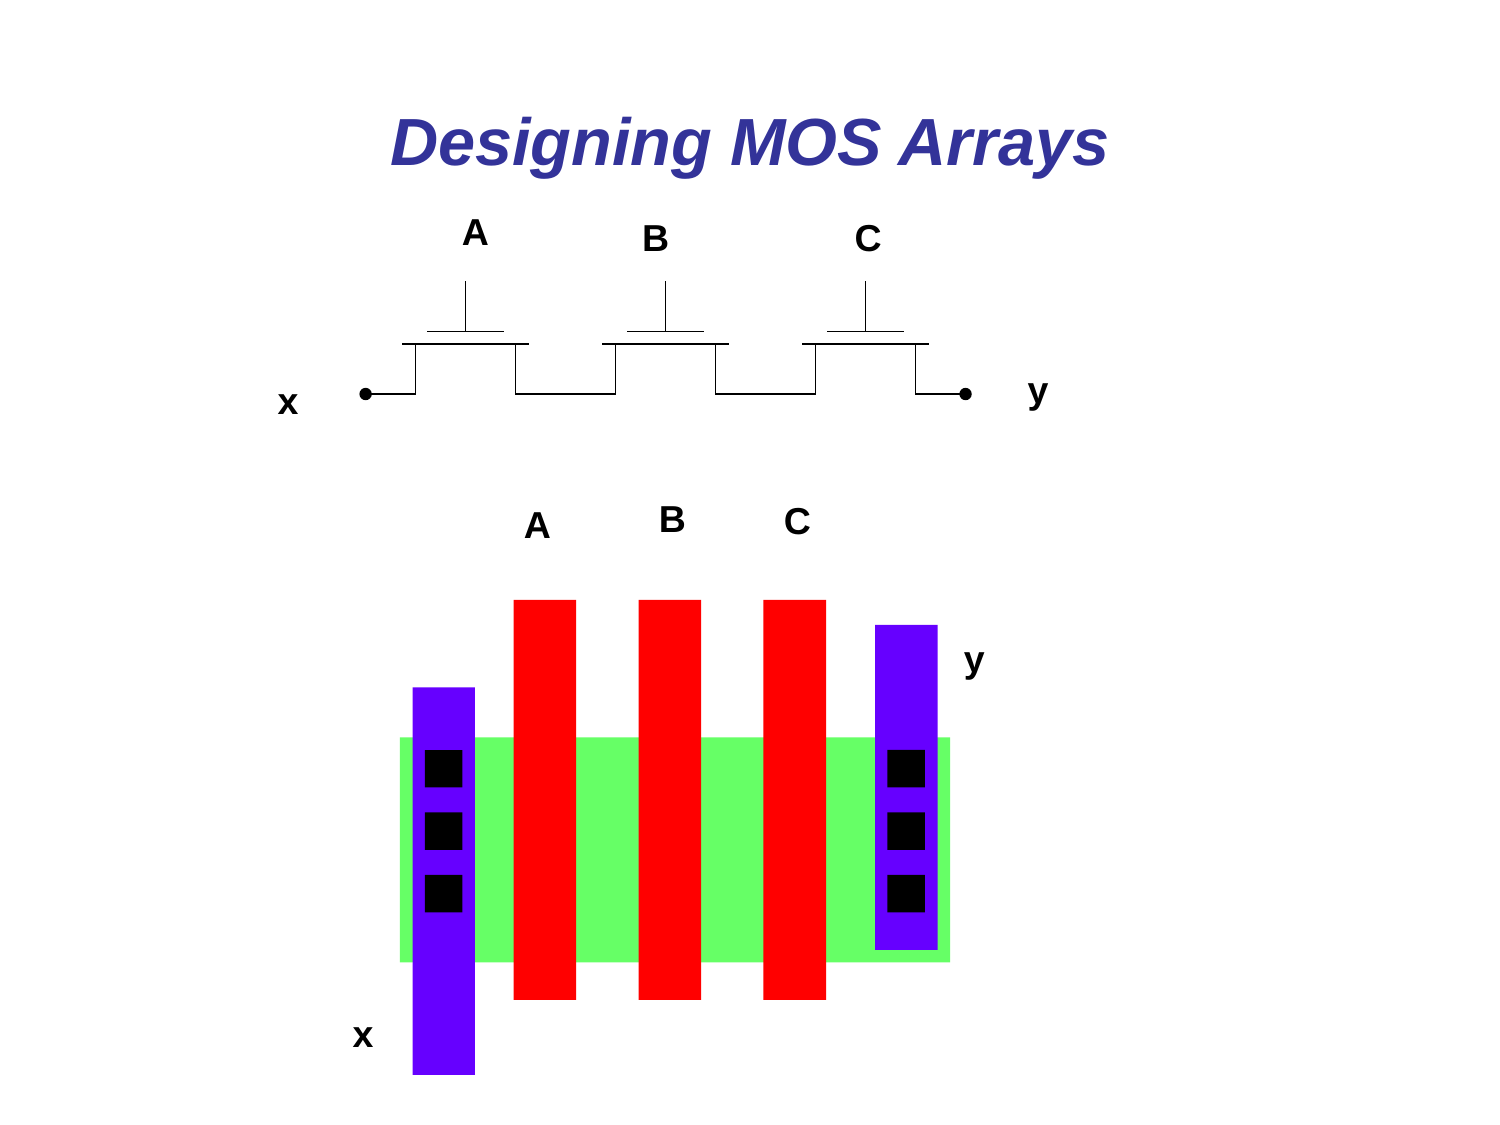

# Designing MOS Arrays
A
B
C
y
x
B
C
A
y
x